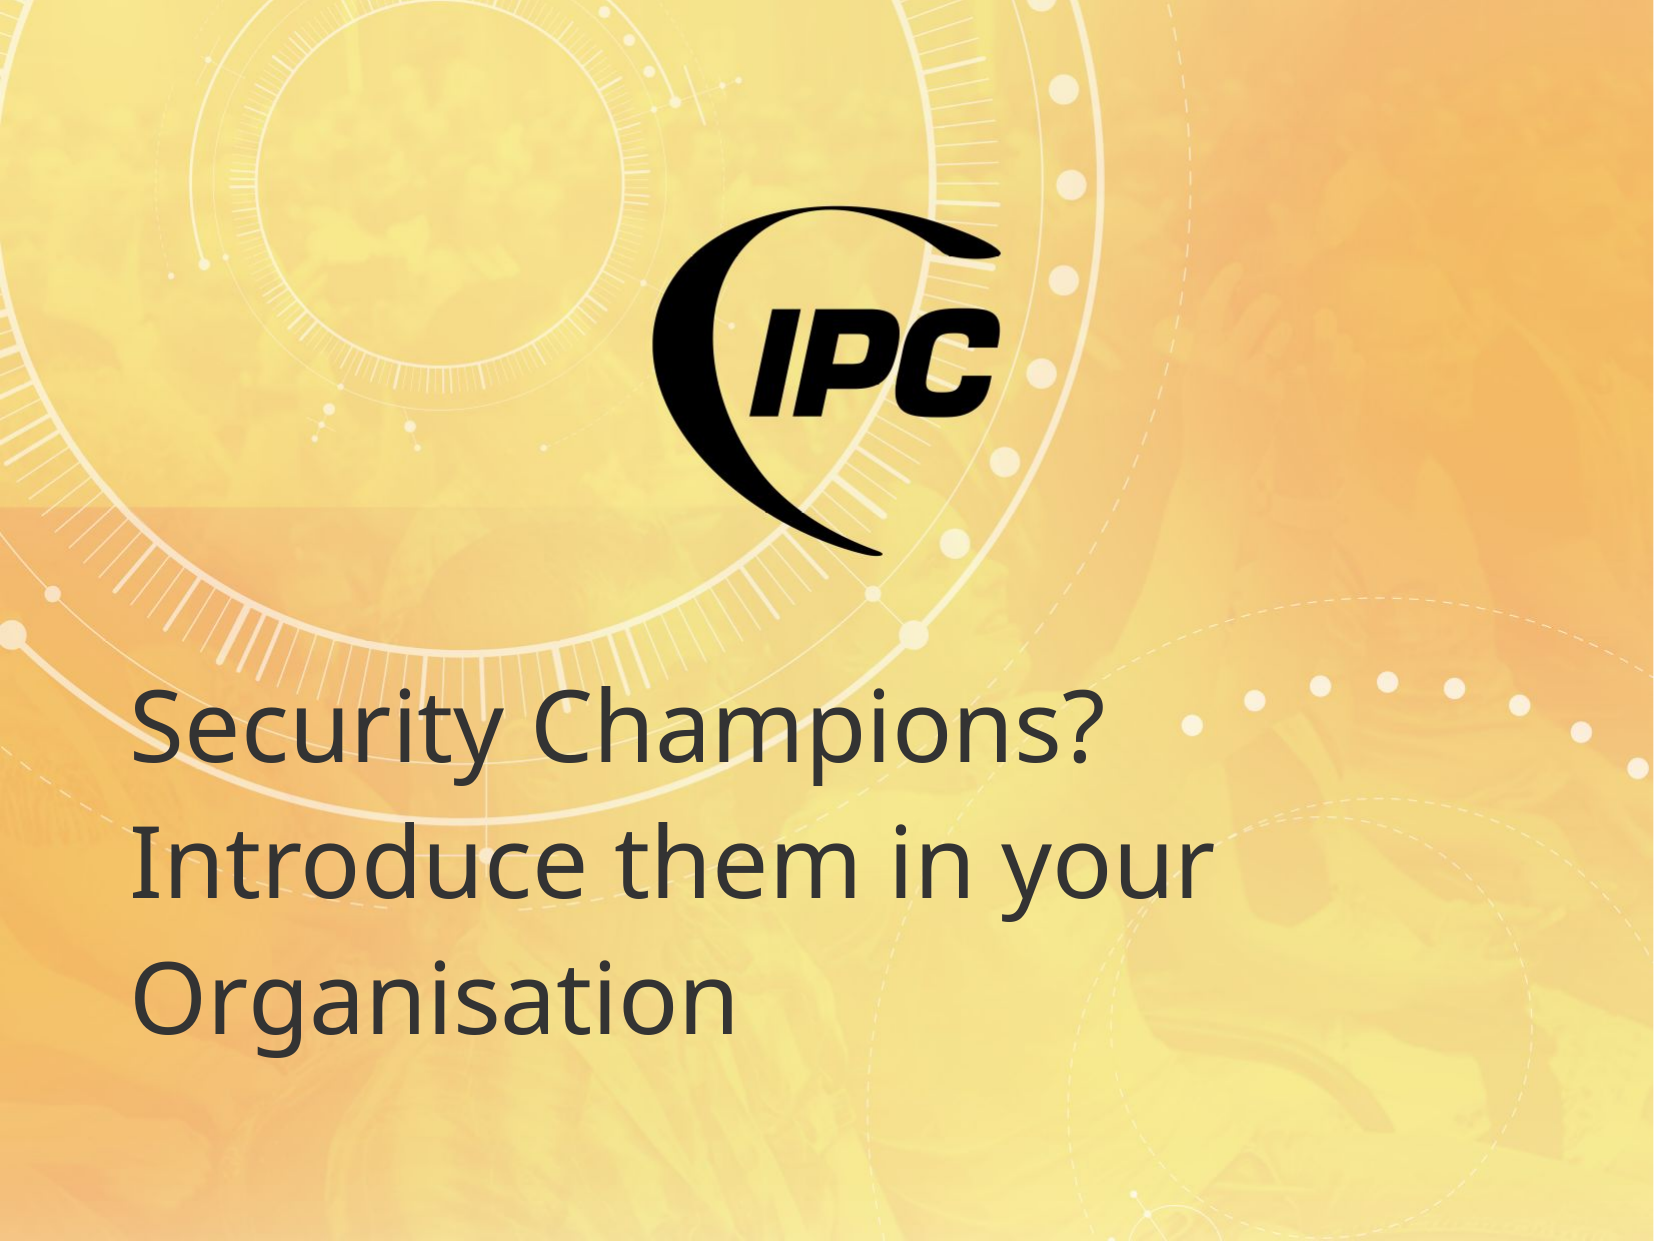

# Security Champions? Introduce them in your Organisation
1